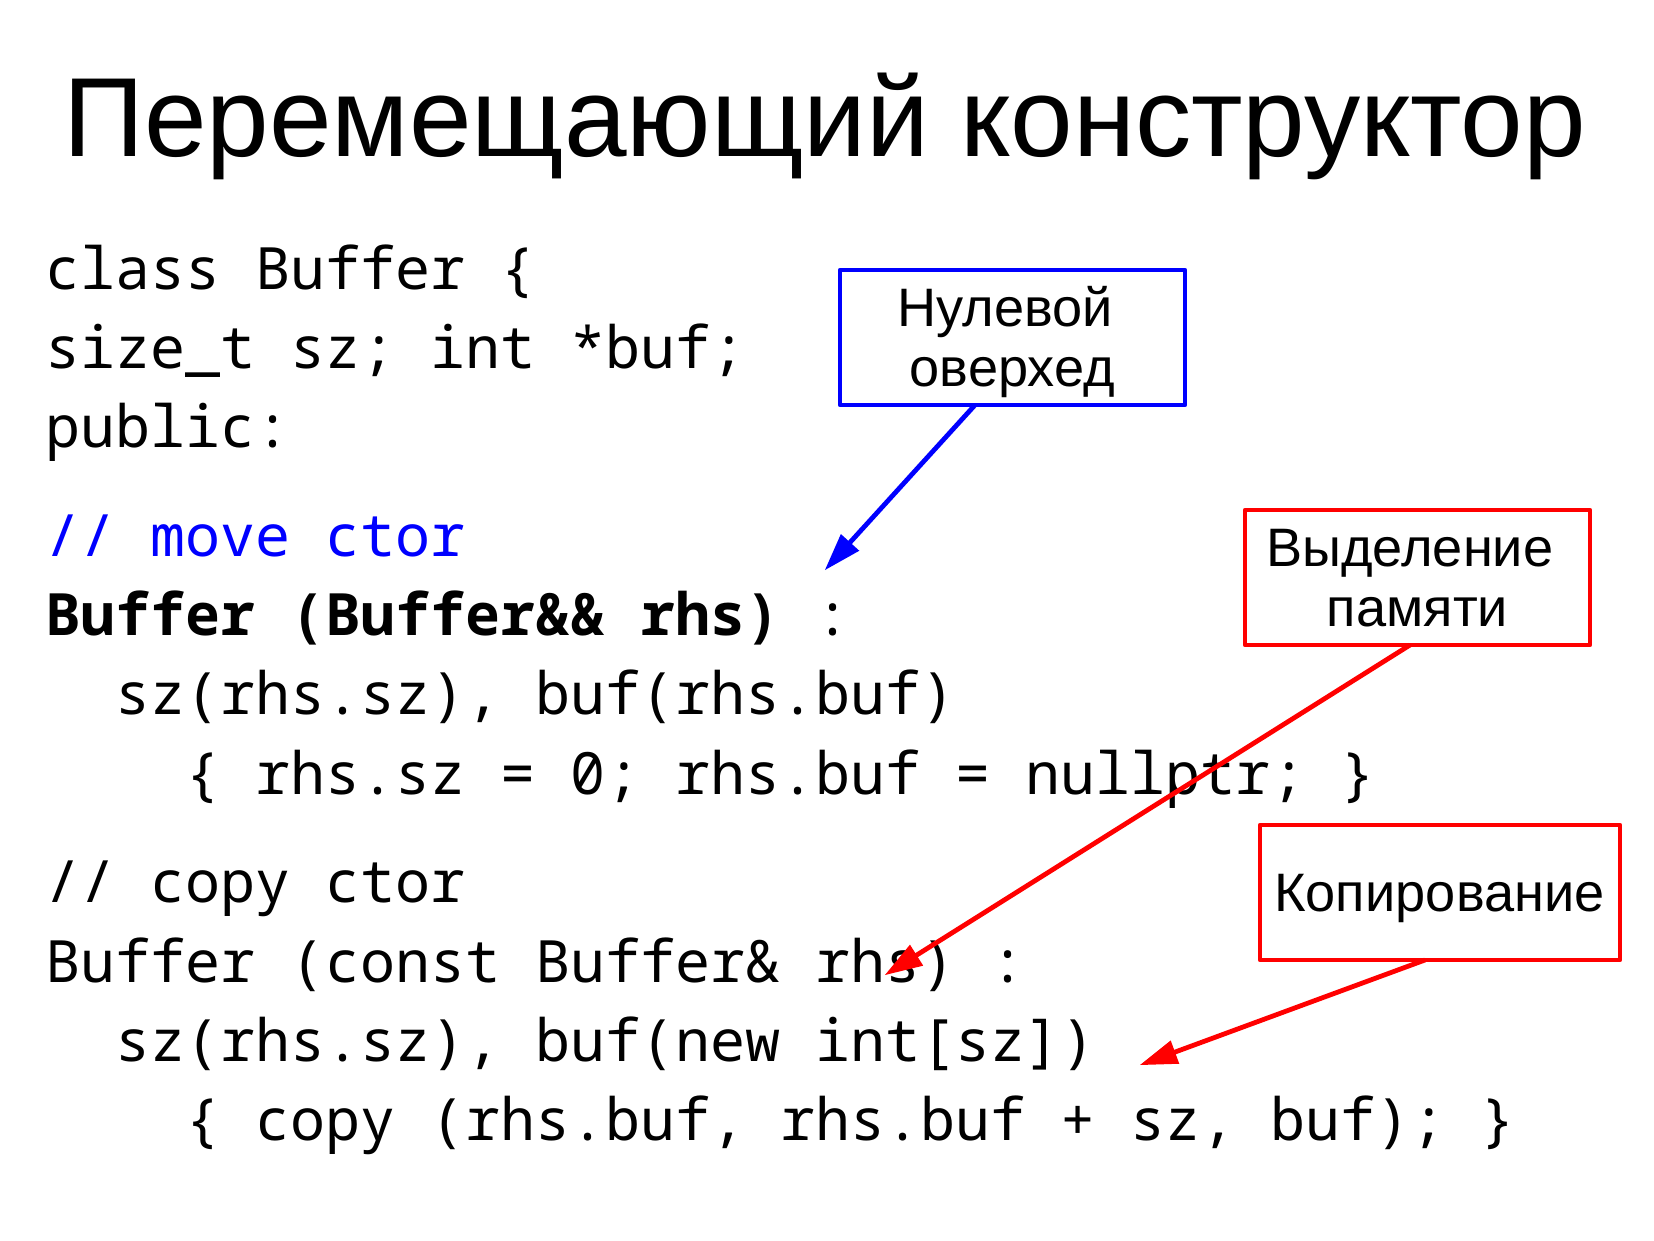

# Перемещающий конструктор
class Buffer {
size_t sz; int *buf;
public:
// move ctor
Buffer (Buffer&& rhs) :
 sz(rhs.sz), buf(rhs.buf)
 { rhs.sz = 0; rhs.buf = nullptr; }
// copy ctor
Buffer (const Buffer& rhs) :
 sz(rhs.sz), buf(new int[sz])
 { copy (rhs.buf, rhs.buf + sz, buf); }
Нулевой
оверхед
Выделение
памяти
Копирование